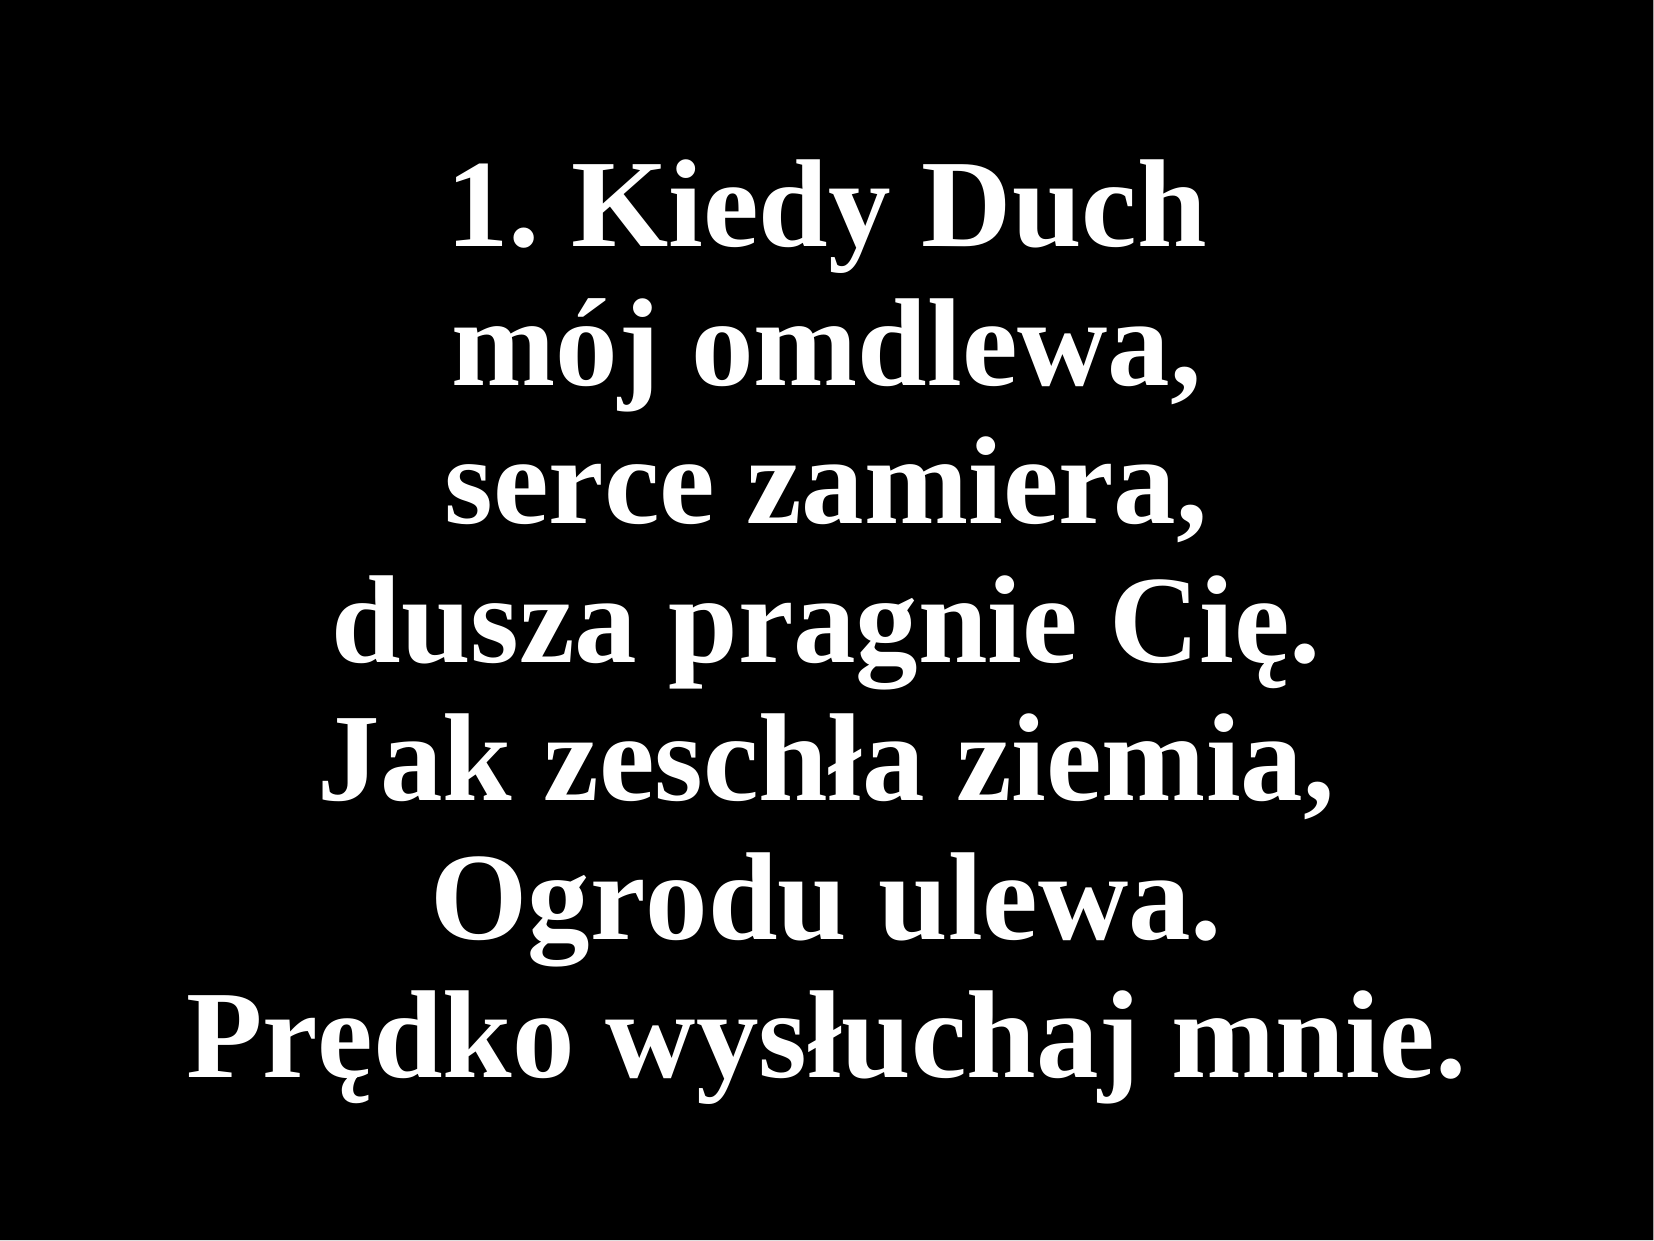

# 1. Kiedy Duch mój omdlewa, serce zamiera, dusza pragnie Cię. Jak zeschła ziemia, Ogrodu ulewa. Prędko wysłuchaj mnie.